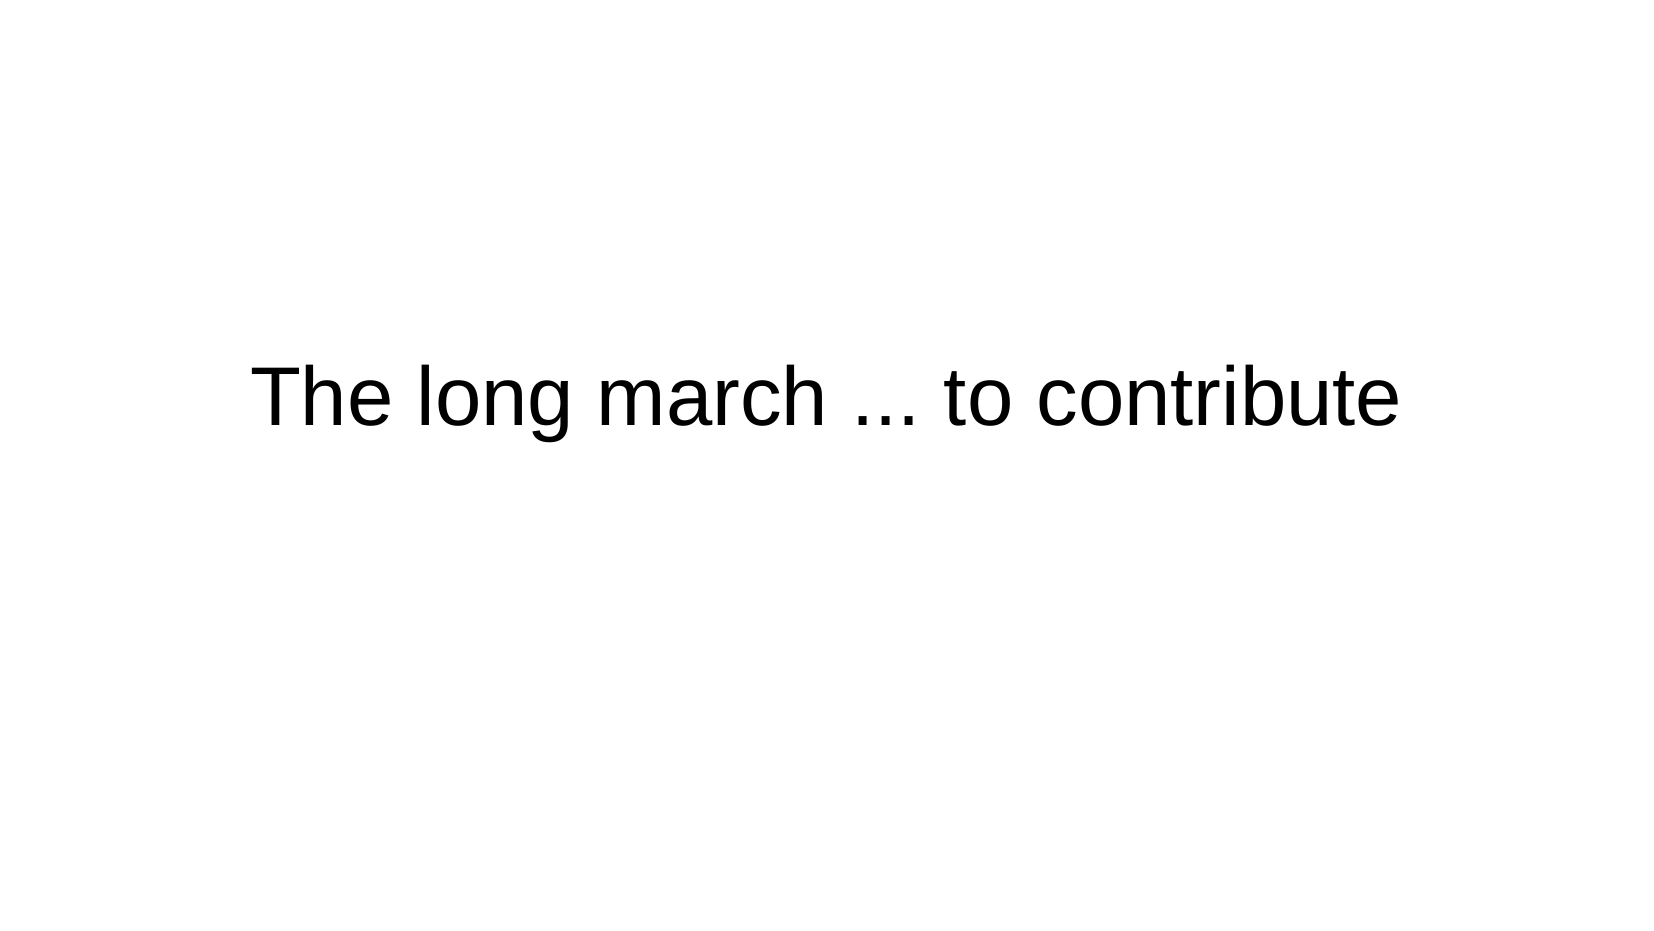

# The long march ... to contribute